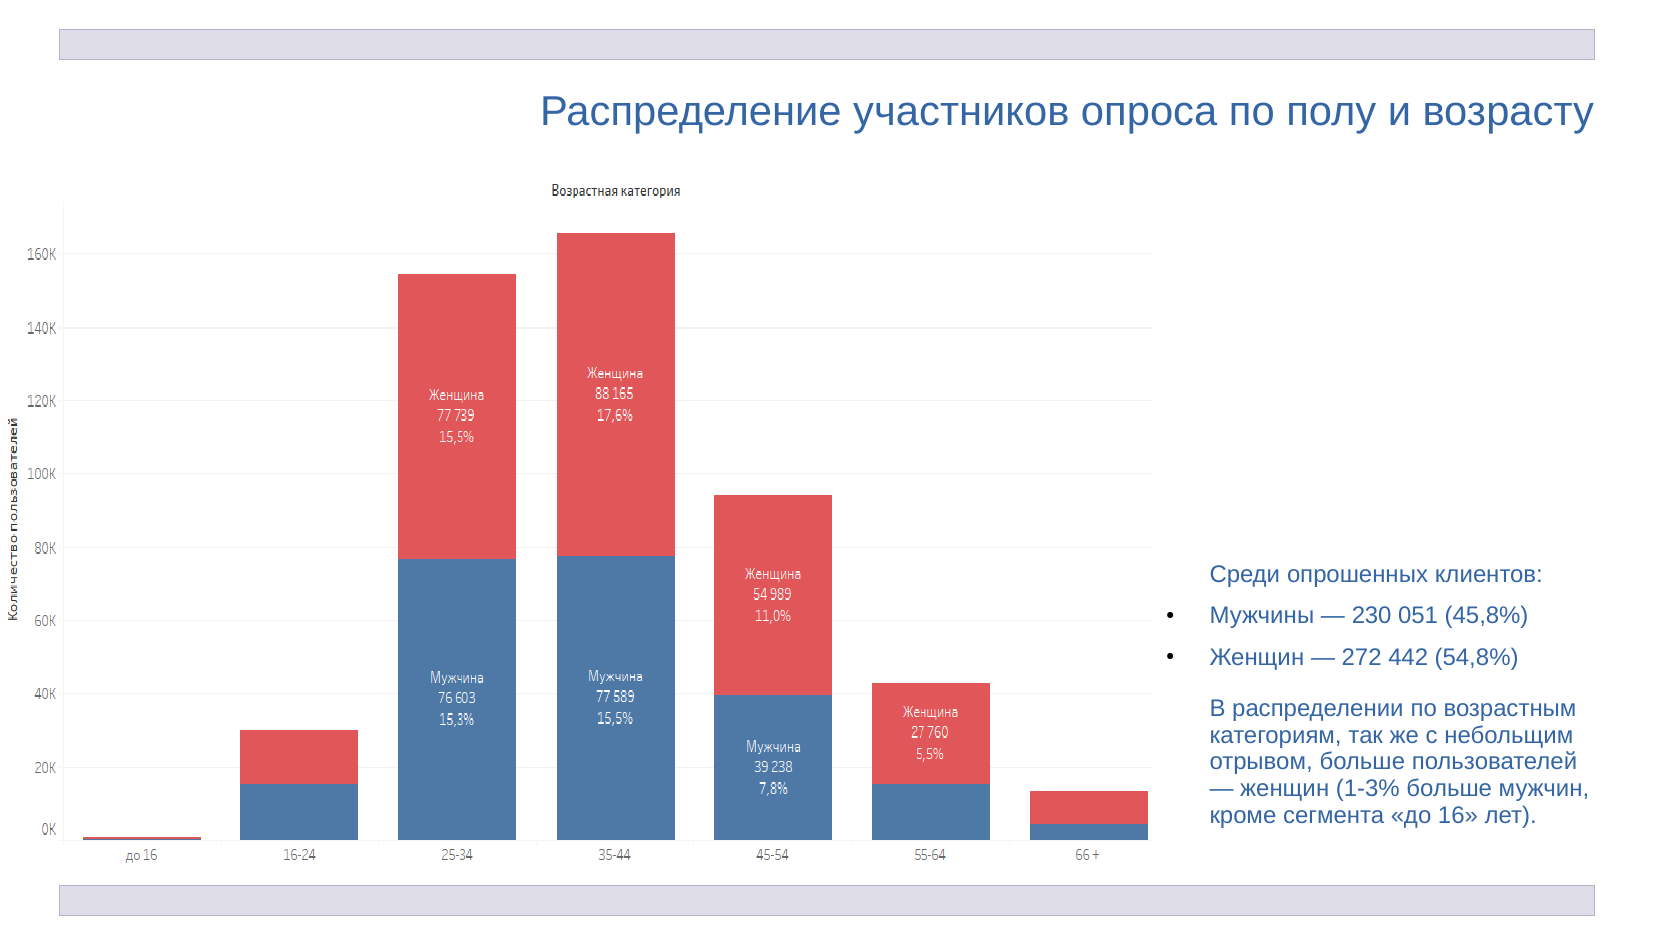

# Распределение участников опроса по полу и возрасту
Среди опрошенных клиентов:
Мужчины — 230 051 (45,8%)
Женщин — 272 442 (54,8%)
В распределении по возрастным категориям, так же с небольщим отрывом, больше пользователей — женщин (1-3% больше мужчин, кроме сегмента «до 16» лет).